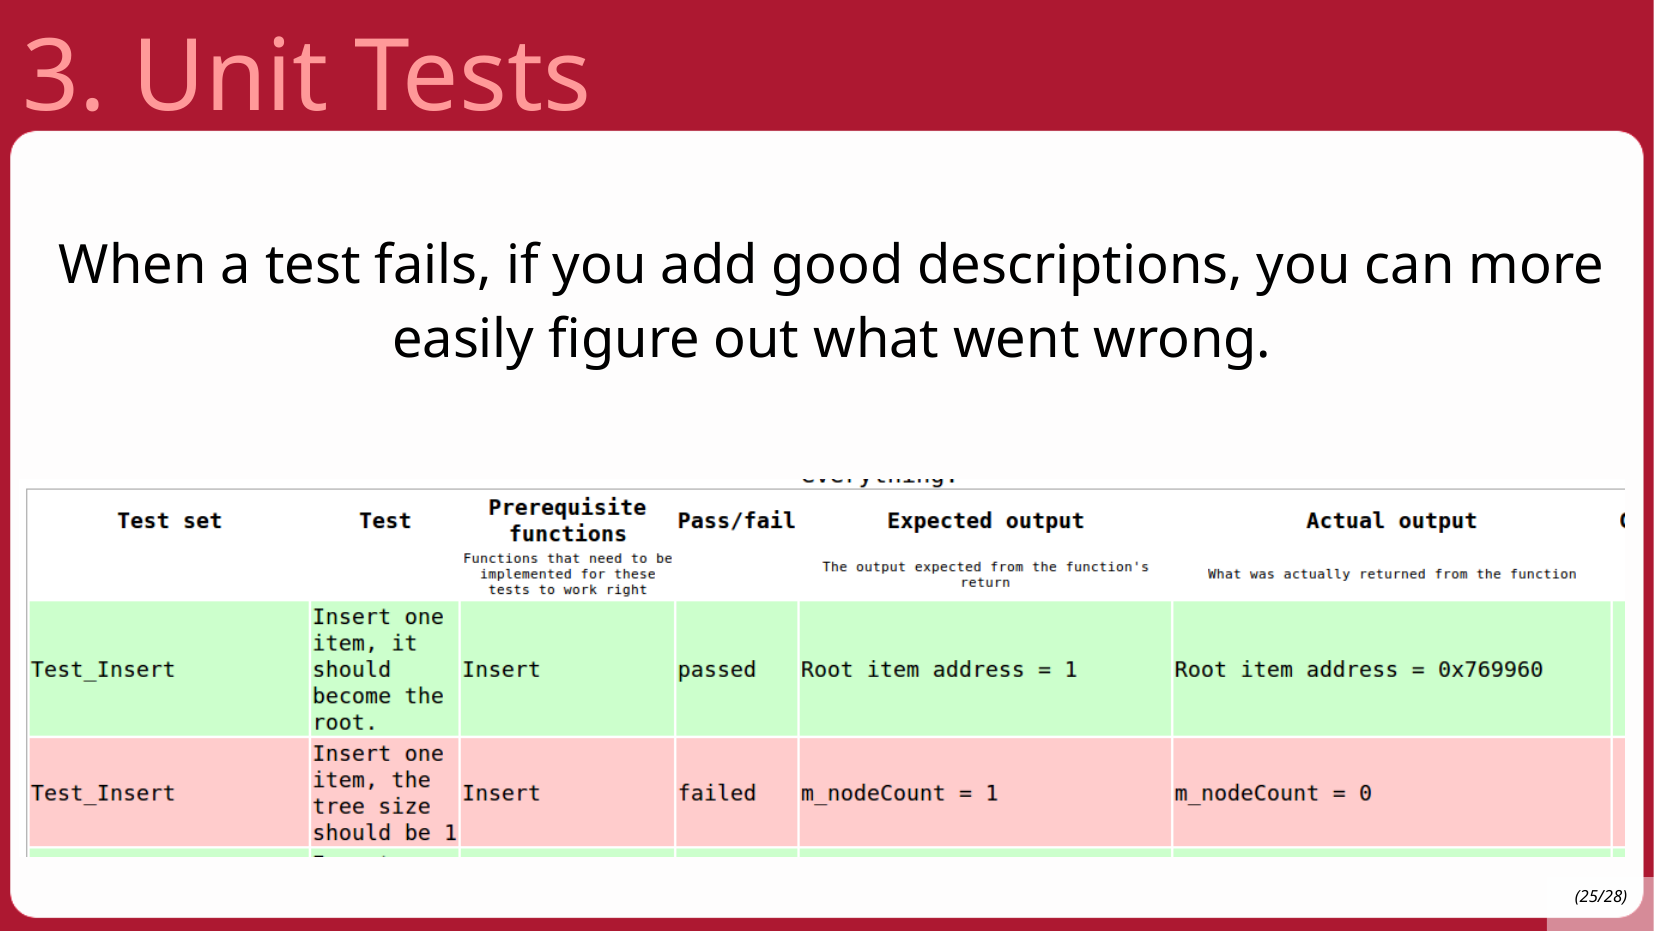

# 3. Unit Tests
When a test fails, if you add good descriptions, you can more easily figure out what went wrong.